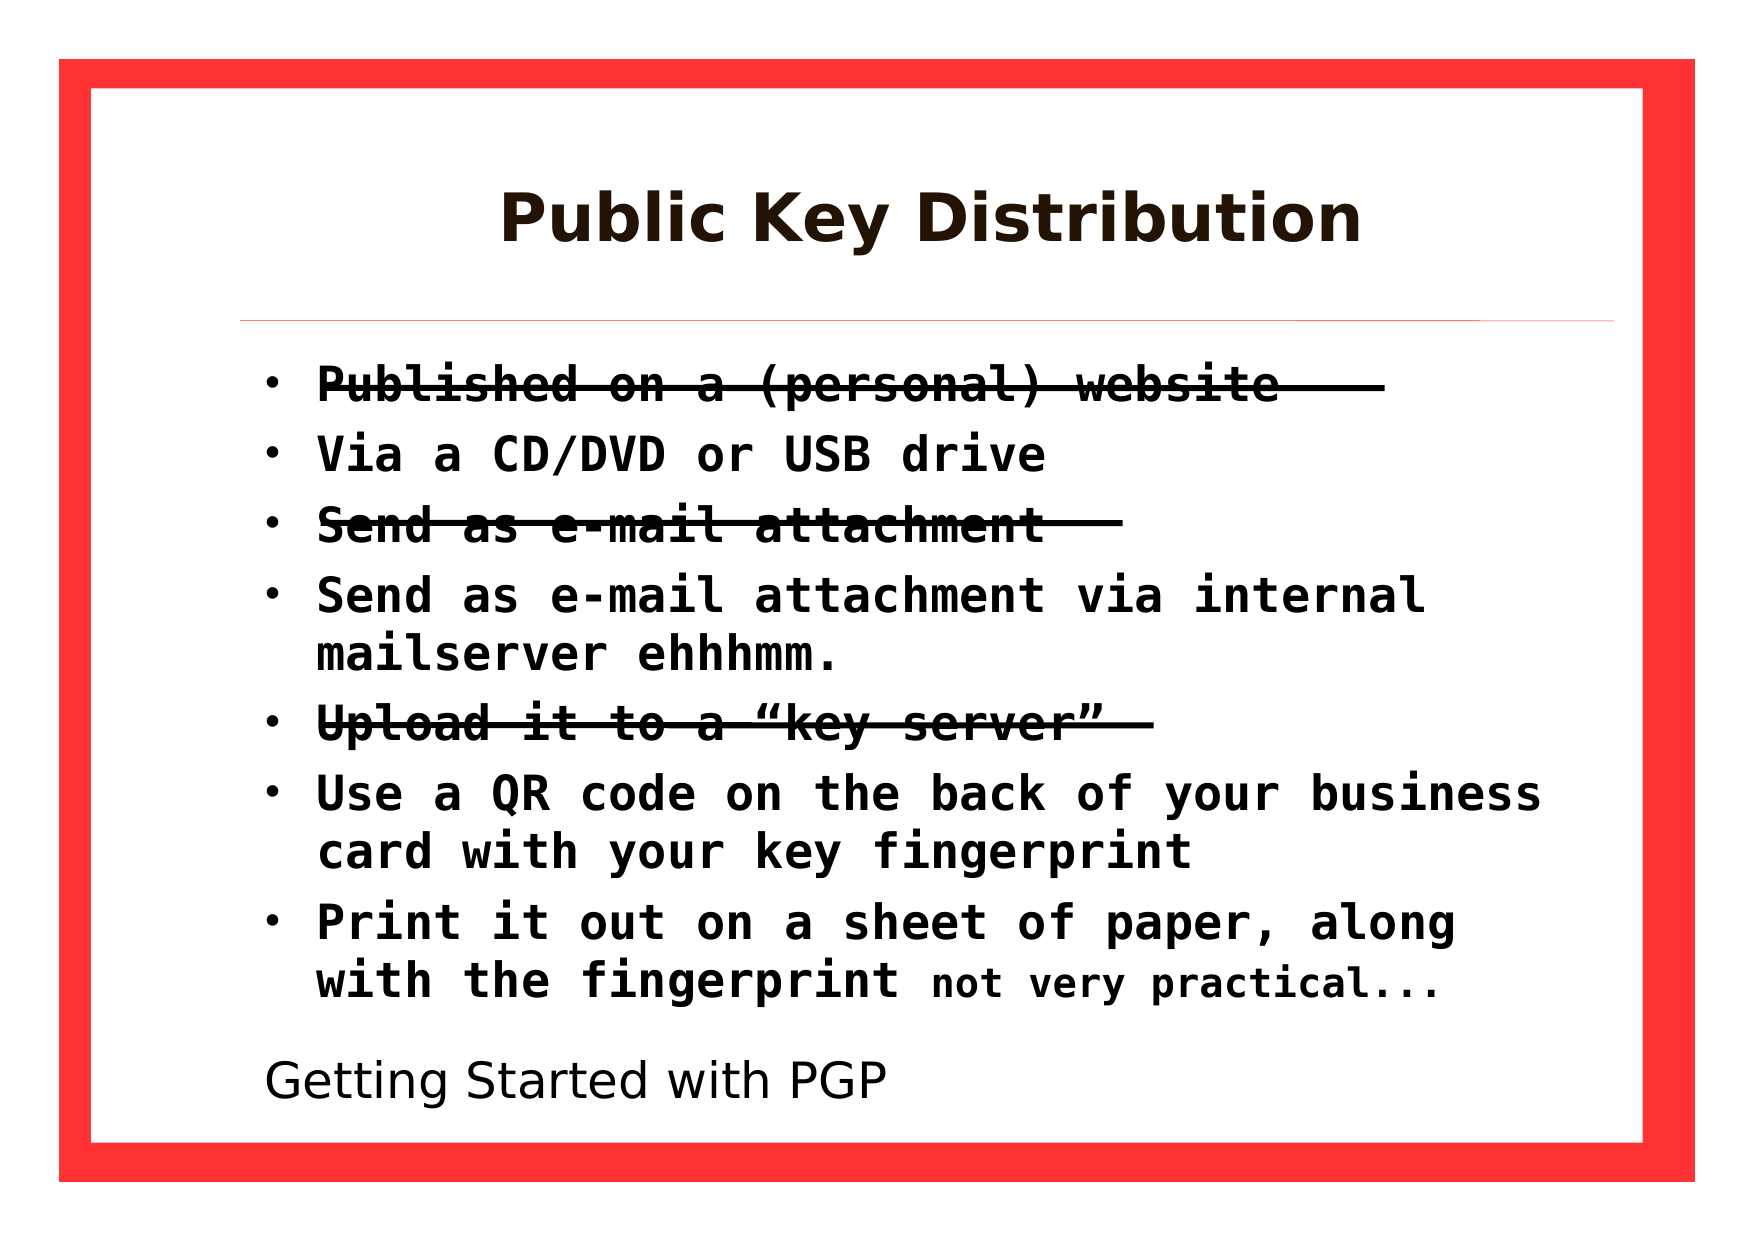

# Public Key Distribution
Published on a (personal) website
Via a CD/DVD or USB drive
Send as e-mail attachment
Send as e-mail attachment via internal mailserver ehhhmm.
Upload it to a “key server”
Use a QR code on the back of your business card with your key fingerprint
Print it out on a sheet of paper, along with the fingerprint not very practical...